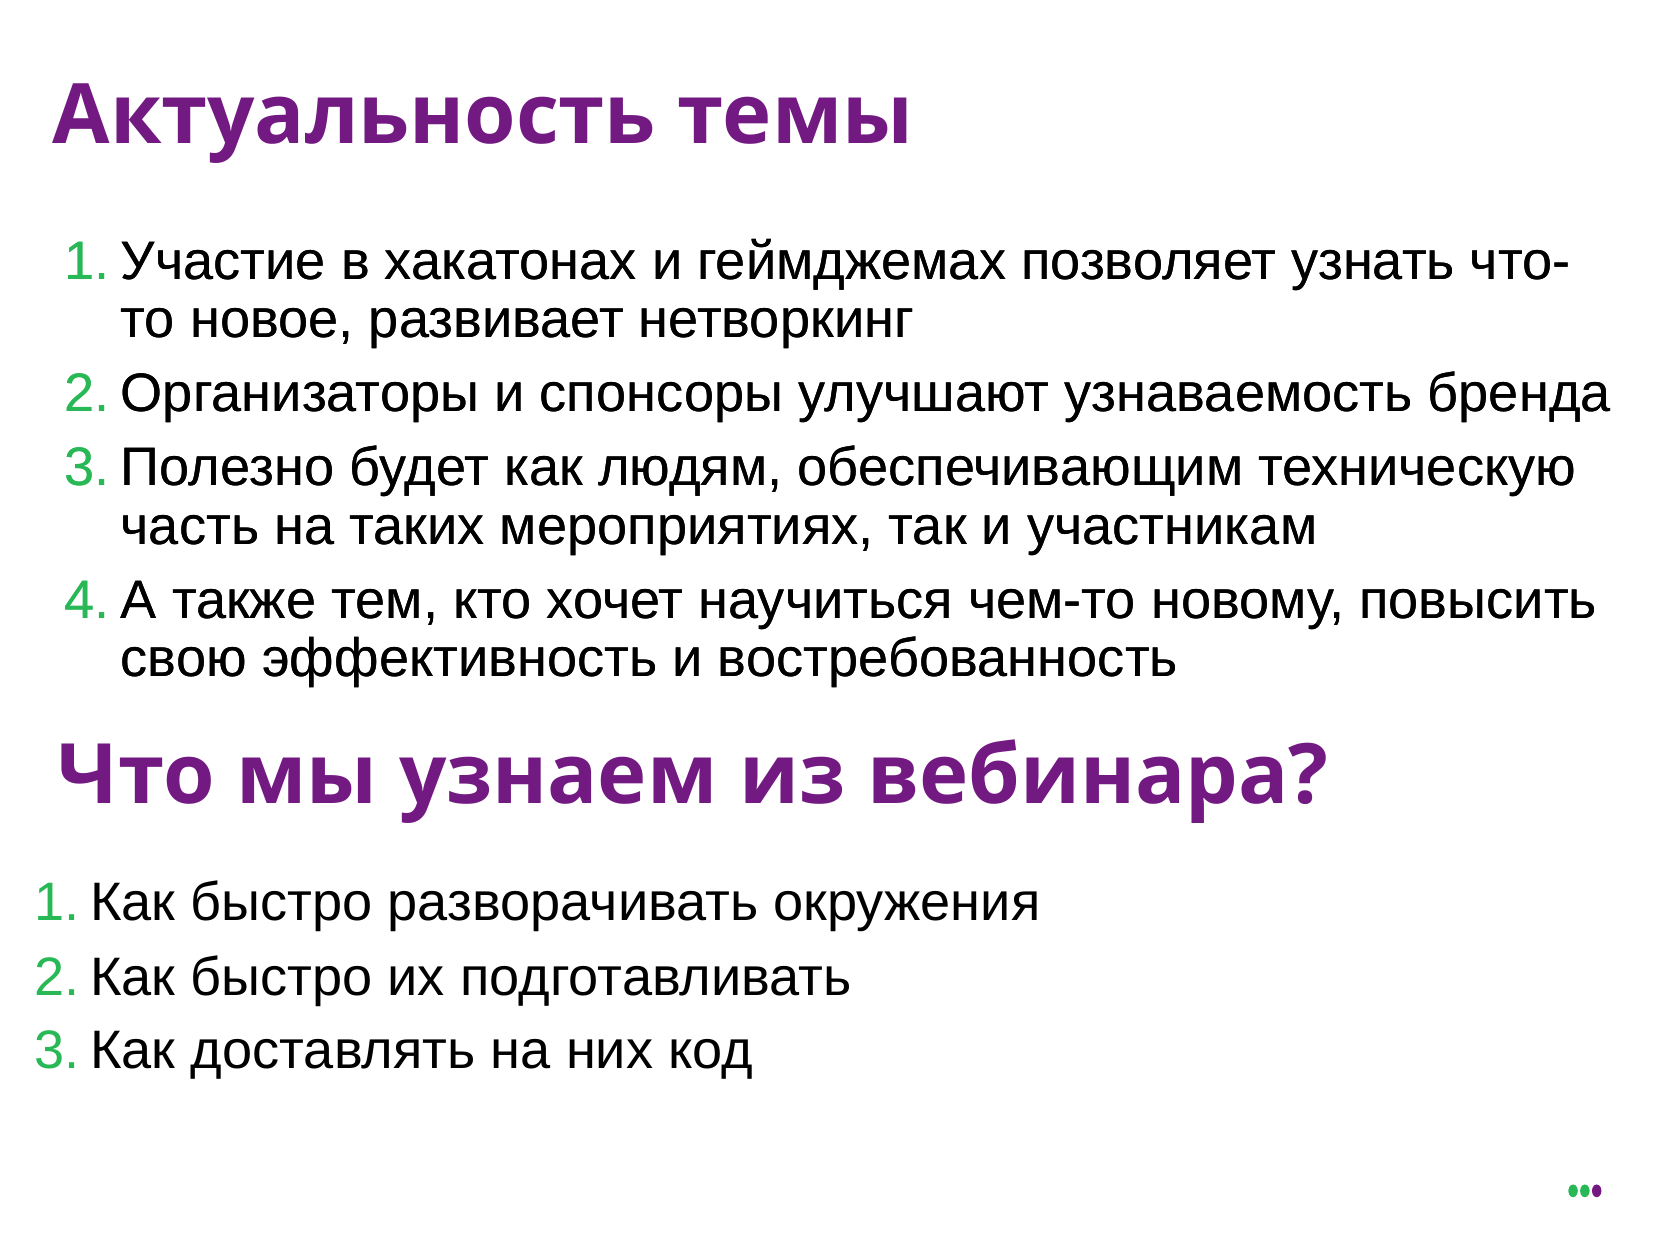

# Актуальность темы
Участие в хакатонах и геймджемах позволяет узнать что-то новое, развивает нетворкинг
Организаторы и спонсоры улучшают узнаваемость бренда
Полезно будет как людям, обеспечивающим техническую часть на таких мероприятиях, так и участникам
А также тем, кто хочет научиться чем-то новому, повысить свою эффективность и востребованность
Участие в хакатонах и геймджемах позволяет узнать что-то новое, развивает нетворкинг
Организаторы и спонсоры улучшают узнаваемость бренда
Полезно будет как людям, обеспечивающим техническую часть на таких мероприятиях, так и участникам
А также тем, кто хочет научиться чем-то новому, повысить свою эффективность и востребованность
Что мы узнаем из вебинара?
Как быстро разворачивать окружения
Как быстро их подготавливать
Как доставлять на них код